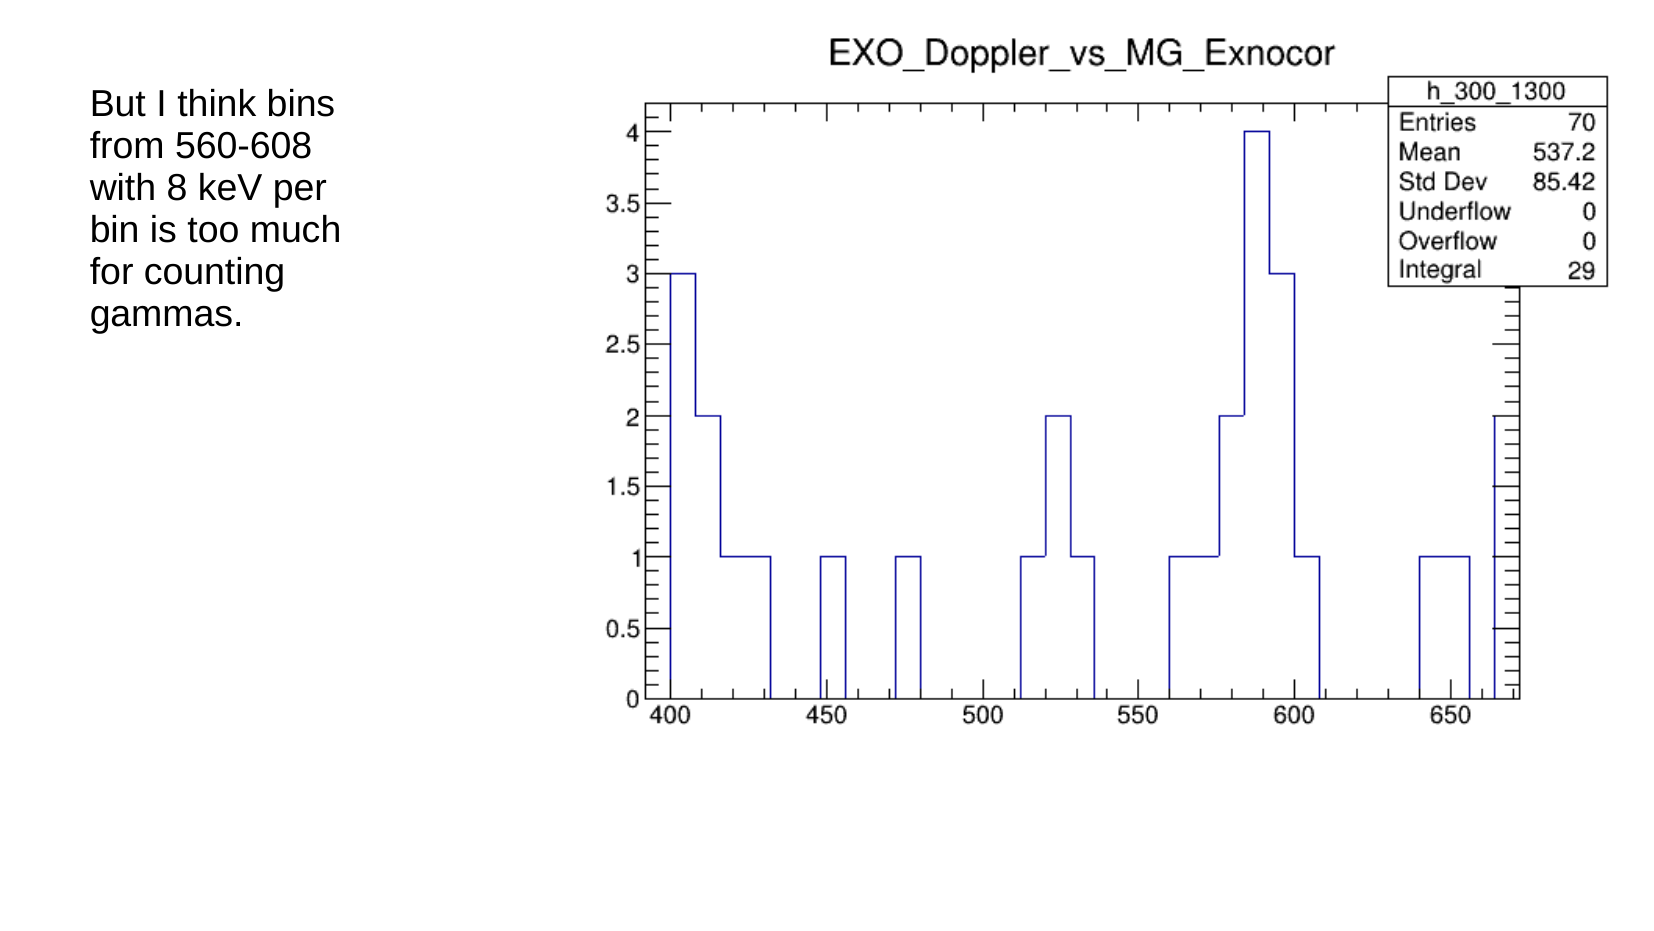

But I think bins from 560-608 with 8 keV per bin is too much for counting gammas.